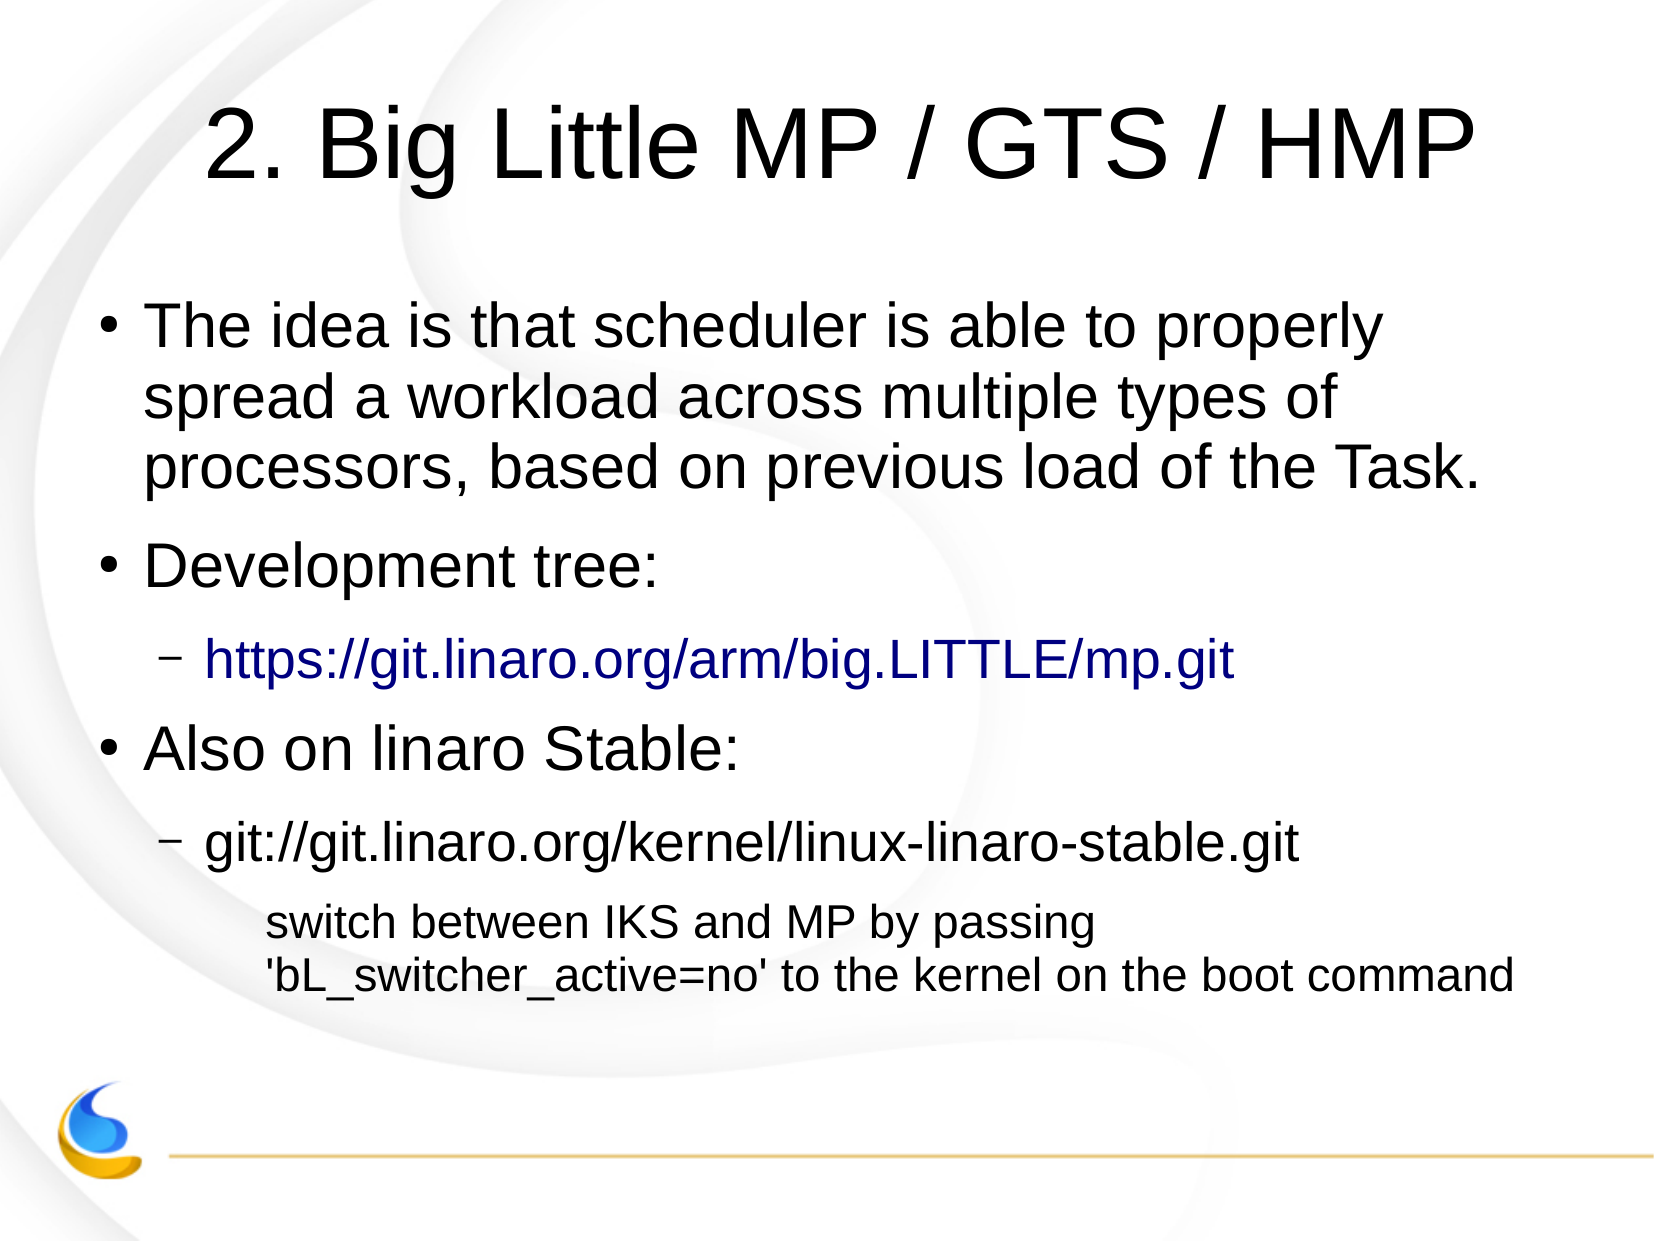

# 2. Big Little MP / GTS / HMP
The idea is that scheduler is able to properly spread a workload across multiple types of processors, based on previous load of the Task.
Development tree:
https://git.linaro.org/arm/big.LITTLE/mp.git
Also on linaro Stable:
git://git.linaro.org/kernel/linux-linaro-stable.git
switch between IKS and MP by passing 'bL_switcher_active=no' to the kernel on the boot command